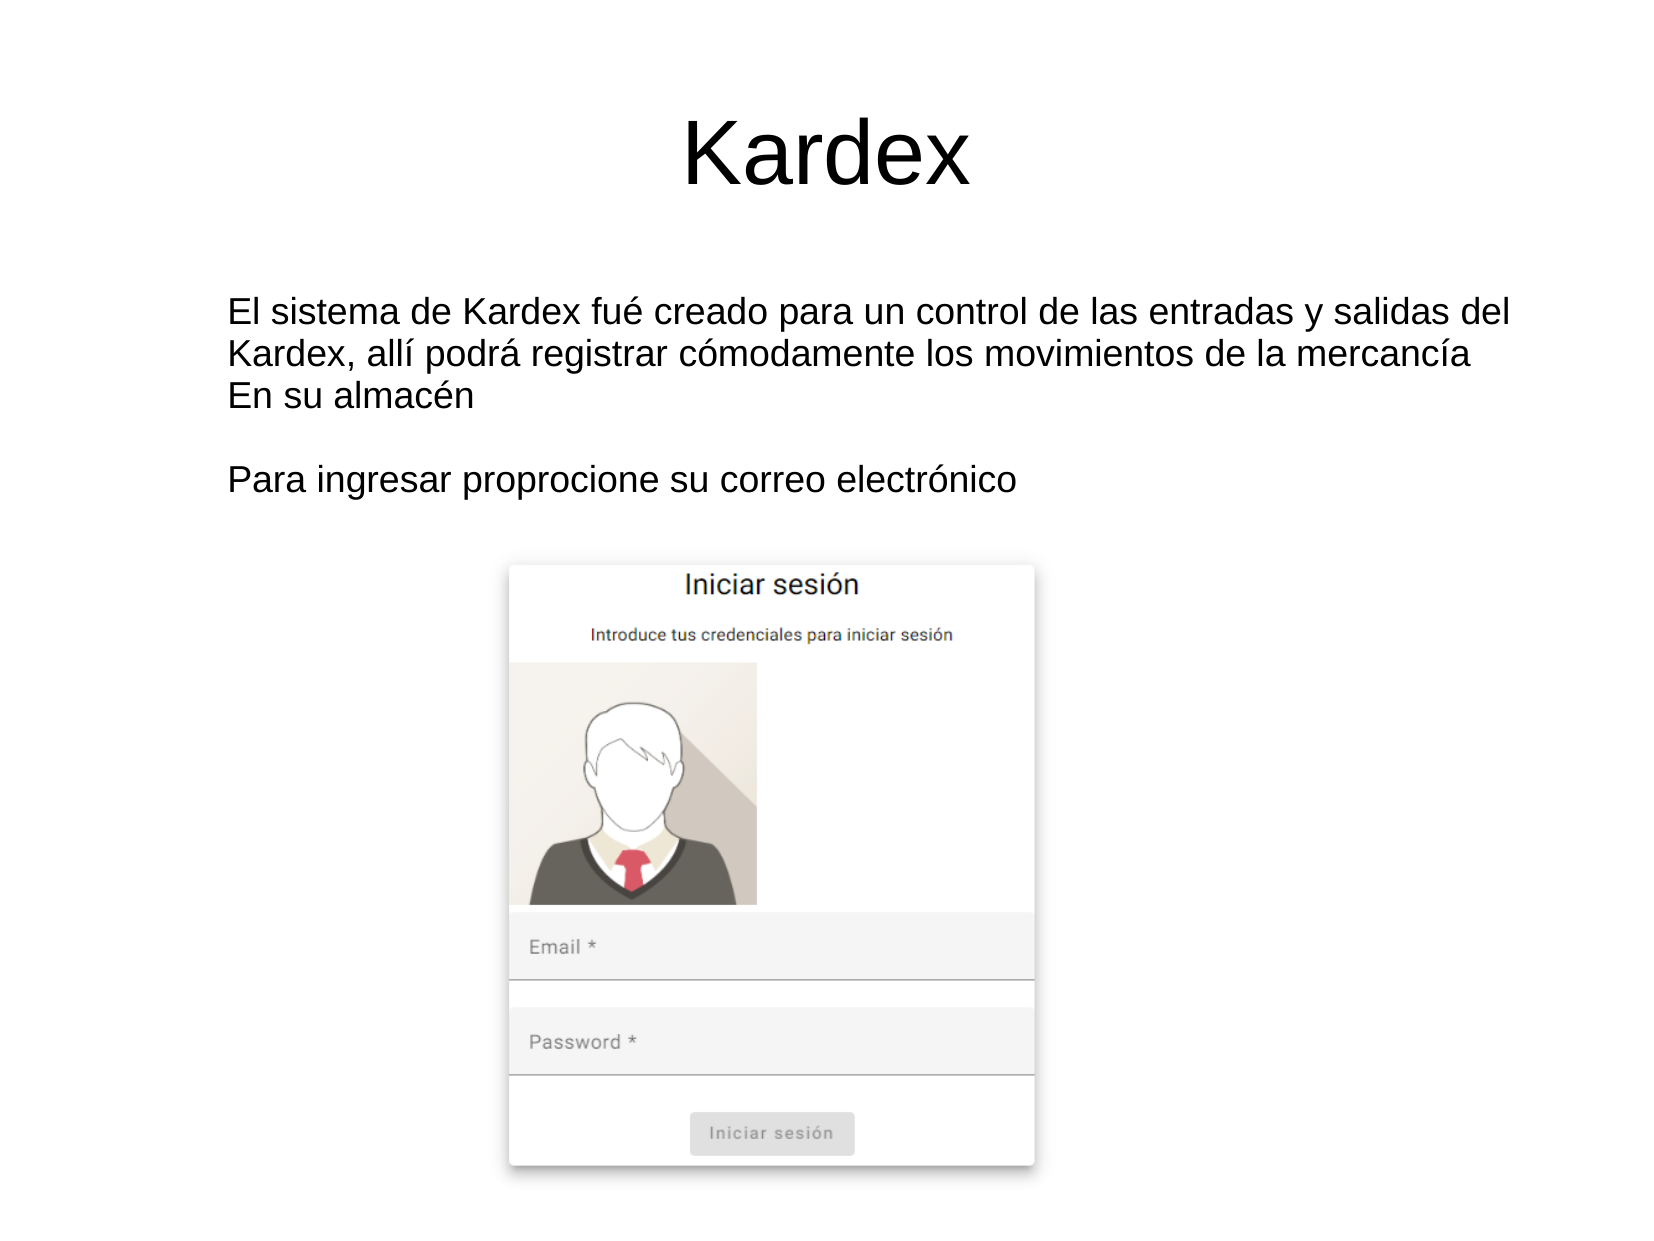

# Kardex
El sistema de Kardex fué creado para un control de las entradas y salidas del
Kardex, allí podrá registrar cómodamente los movimientos de la mercancía
En su almacén
Para ingresar proprocione su correo electrónico